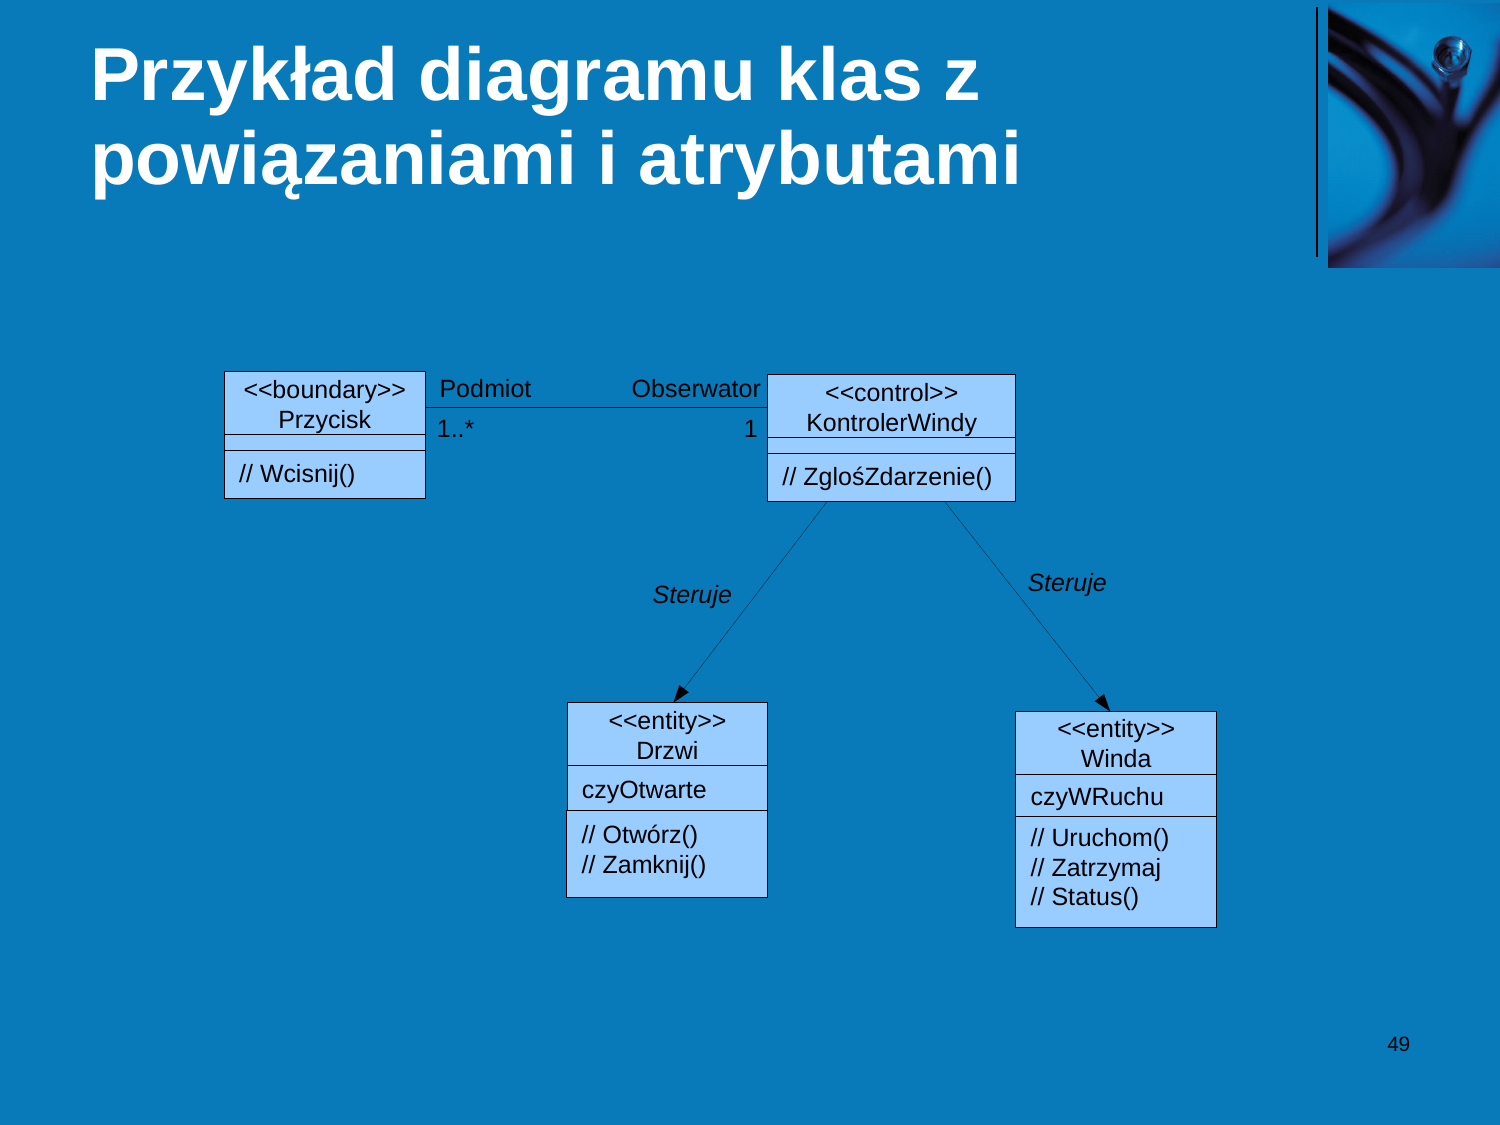

# Przykład diagramu klas z powiązaniami i atrybutami
<<boundary>>
Przycisk
// Wcisnij()
Podmiot
Obserwator
<<control>>
KontrolerWindy
// ZglośZdarzenie()
1..*
1
Steruje
Steruje
<<entity>>
Drzwi
czyOtwarte
// Otwórz()
// Zamknij()
<<entity>>
Winda
czyWRuchu
// Uruchom()
// Zatrzymaj
// Status()
49